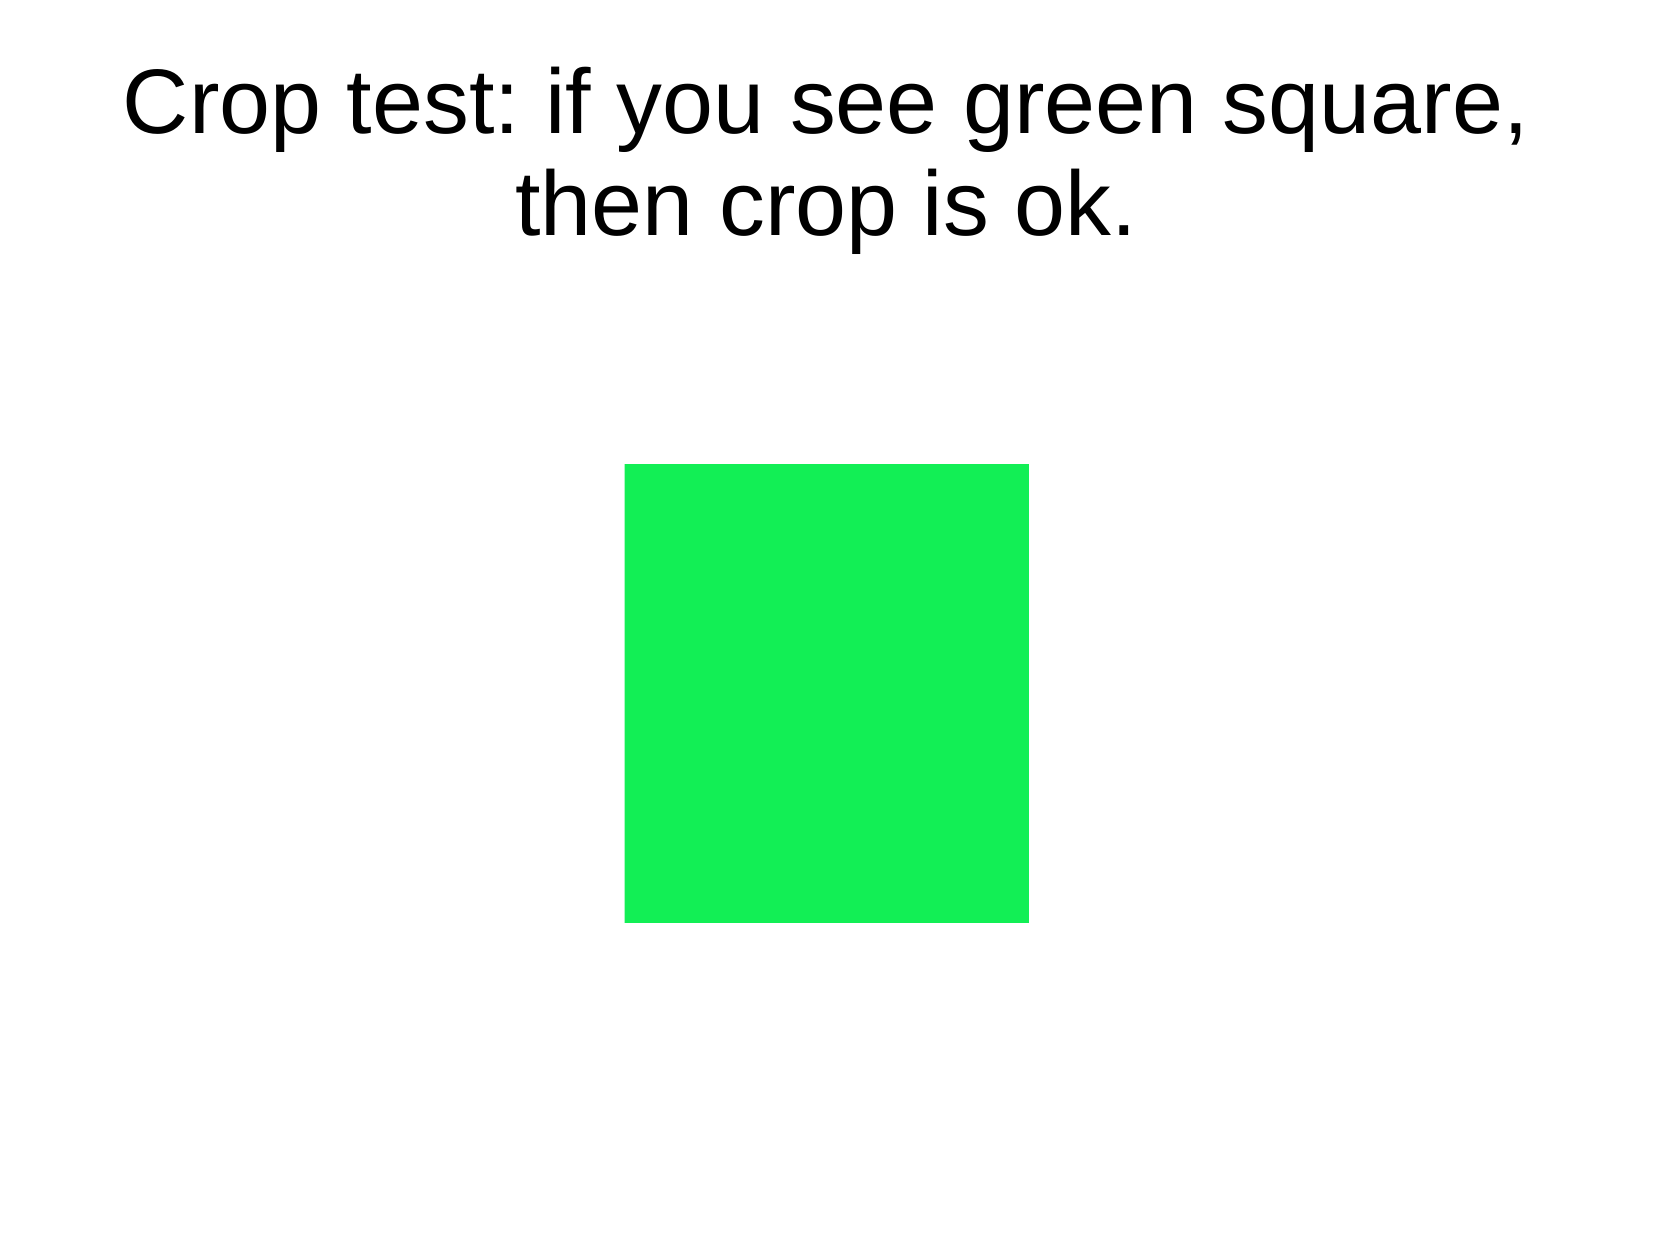

# Crop test: if you see green square, then crop is ok.